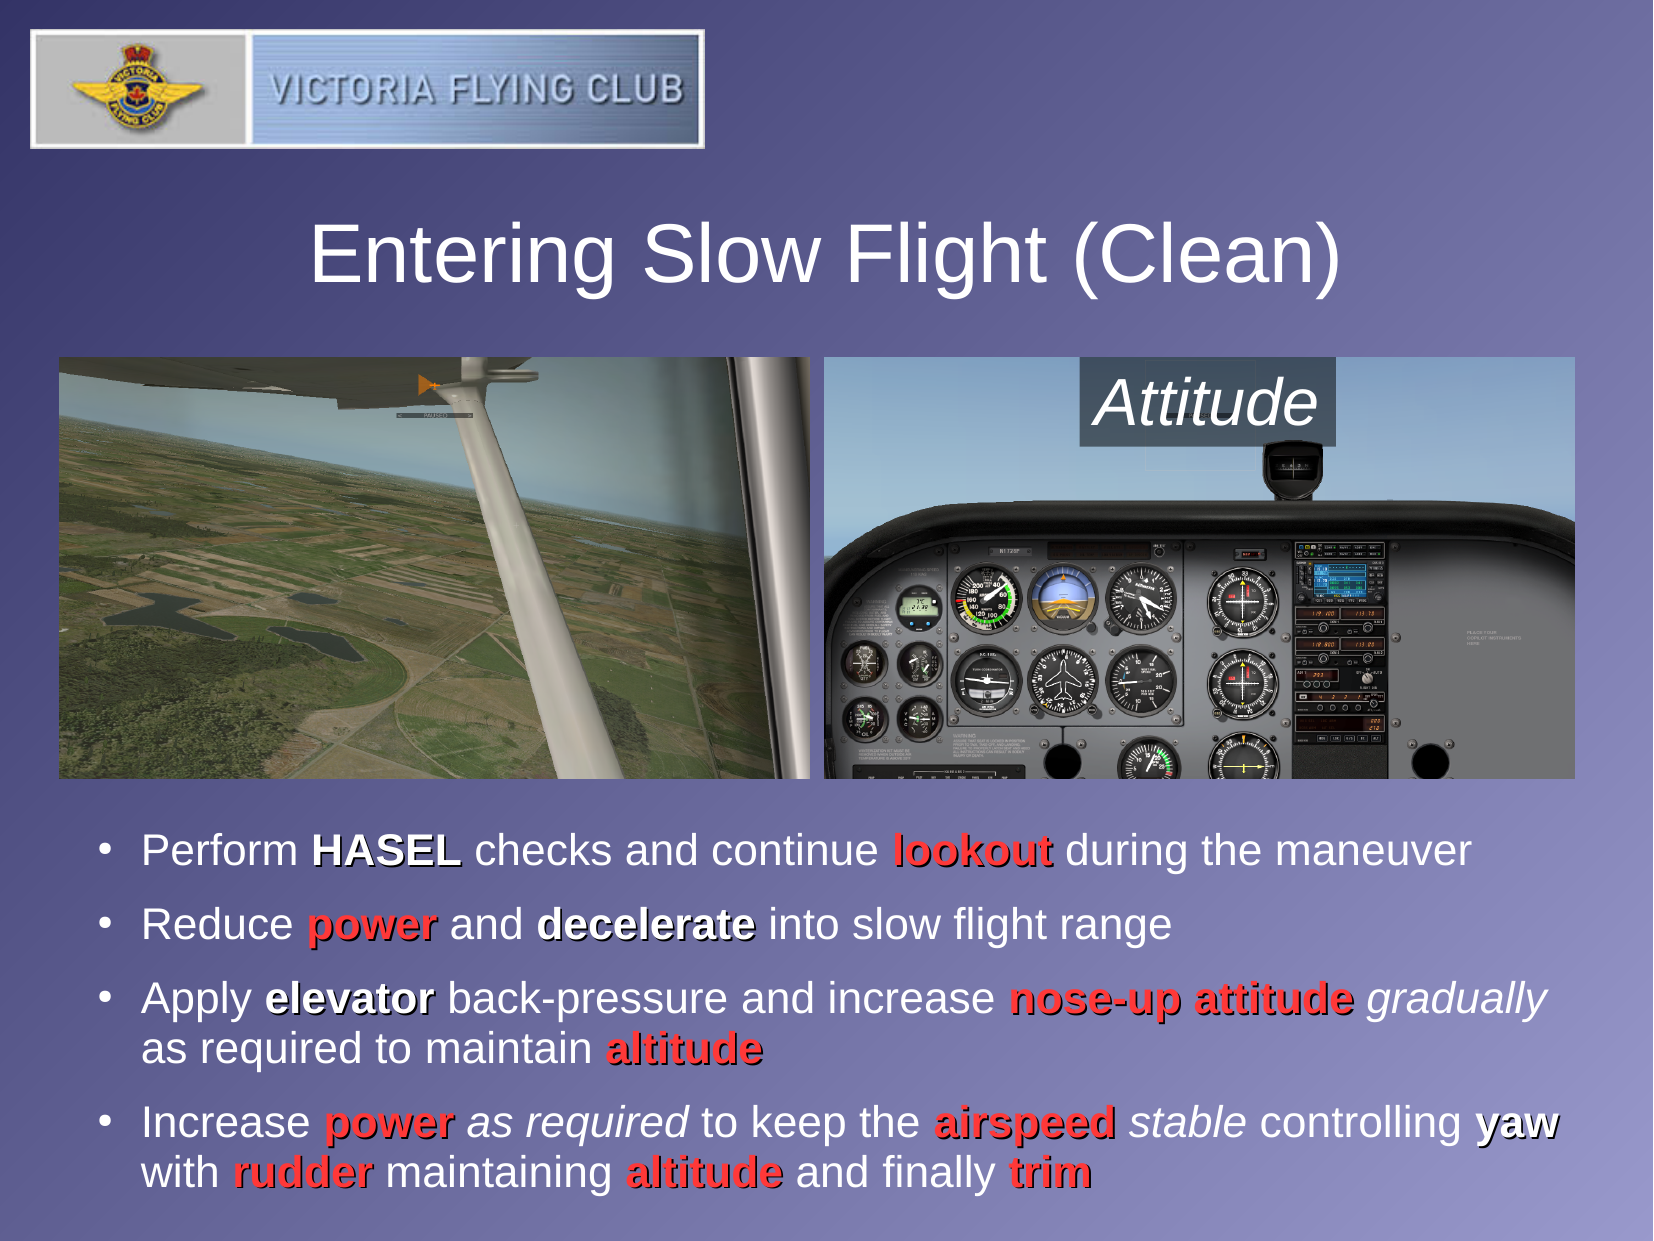

# Entering Slow Flight (Clean)
Attitude
Perform HASEL checks and continue lookout during the maneuver
Reduce power and decelerate into slow flight range
Apply elevator back-pressure and increase nose-up attitude gradually as required to maintain altitude
Increase power as required to keep the airspeed stable controlling yaw with rudder maintaining altitude and finally trim